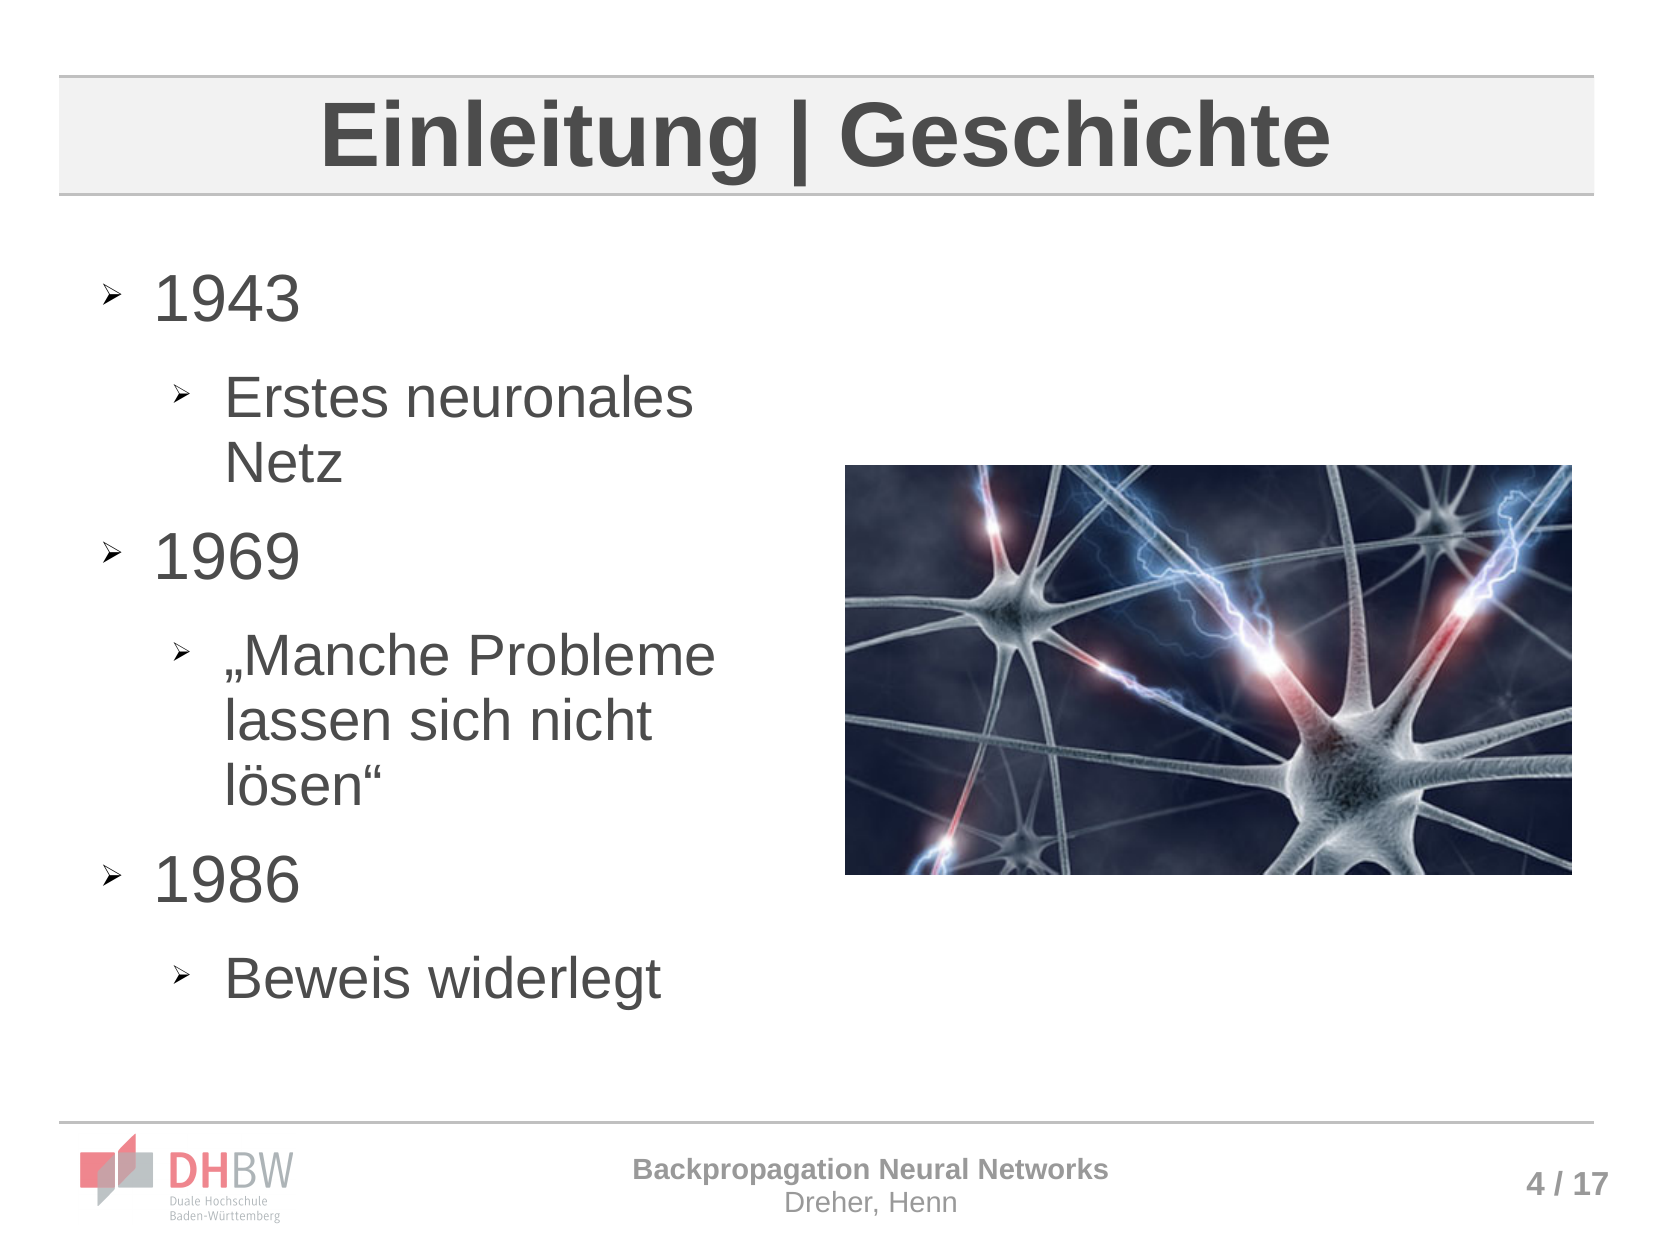

# Einleitung | Geschichte
1943
Erstes neuronales Netz
1969
„Manche Probleme lassen sich nicht lösen“
1986
Beweis widerlegt